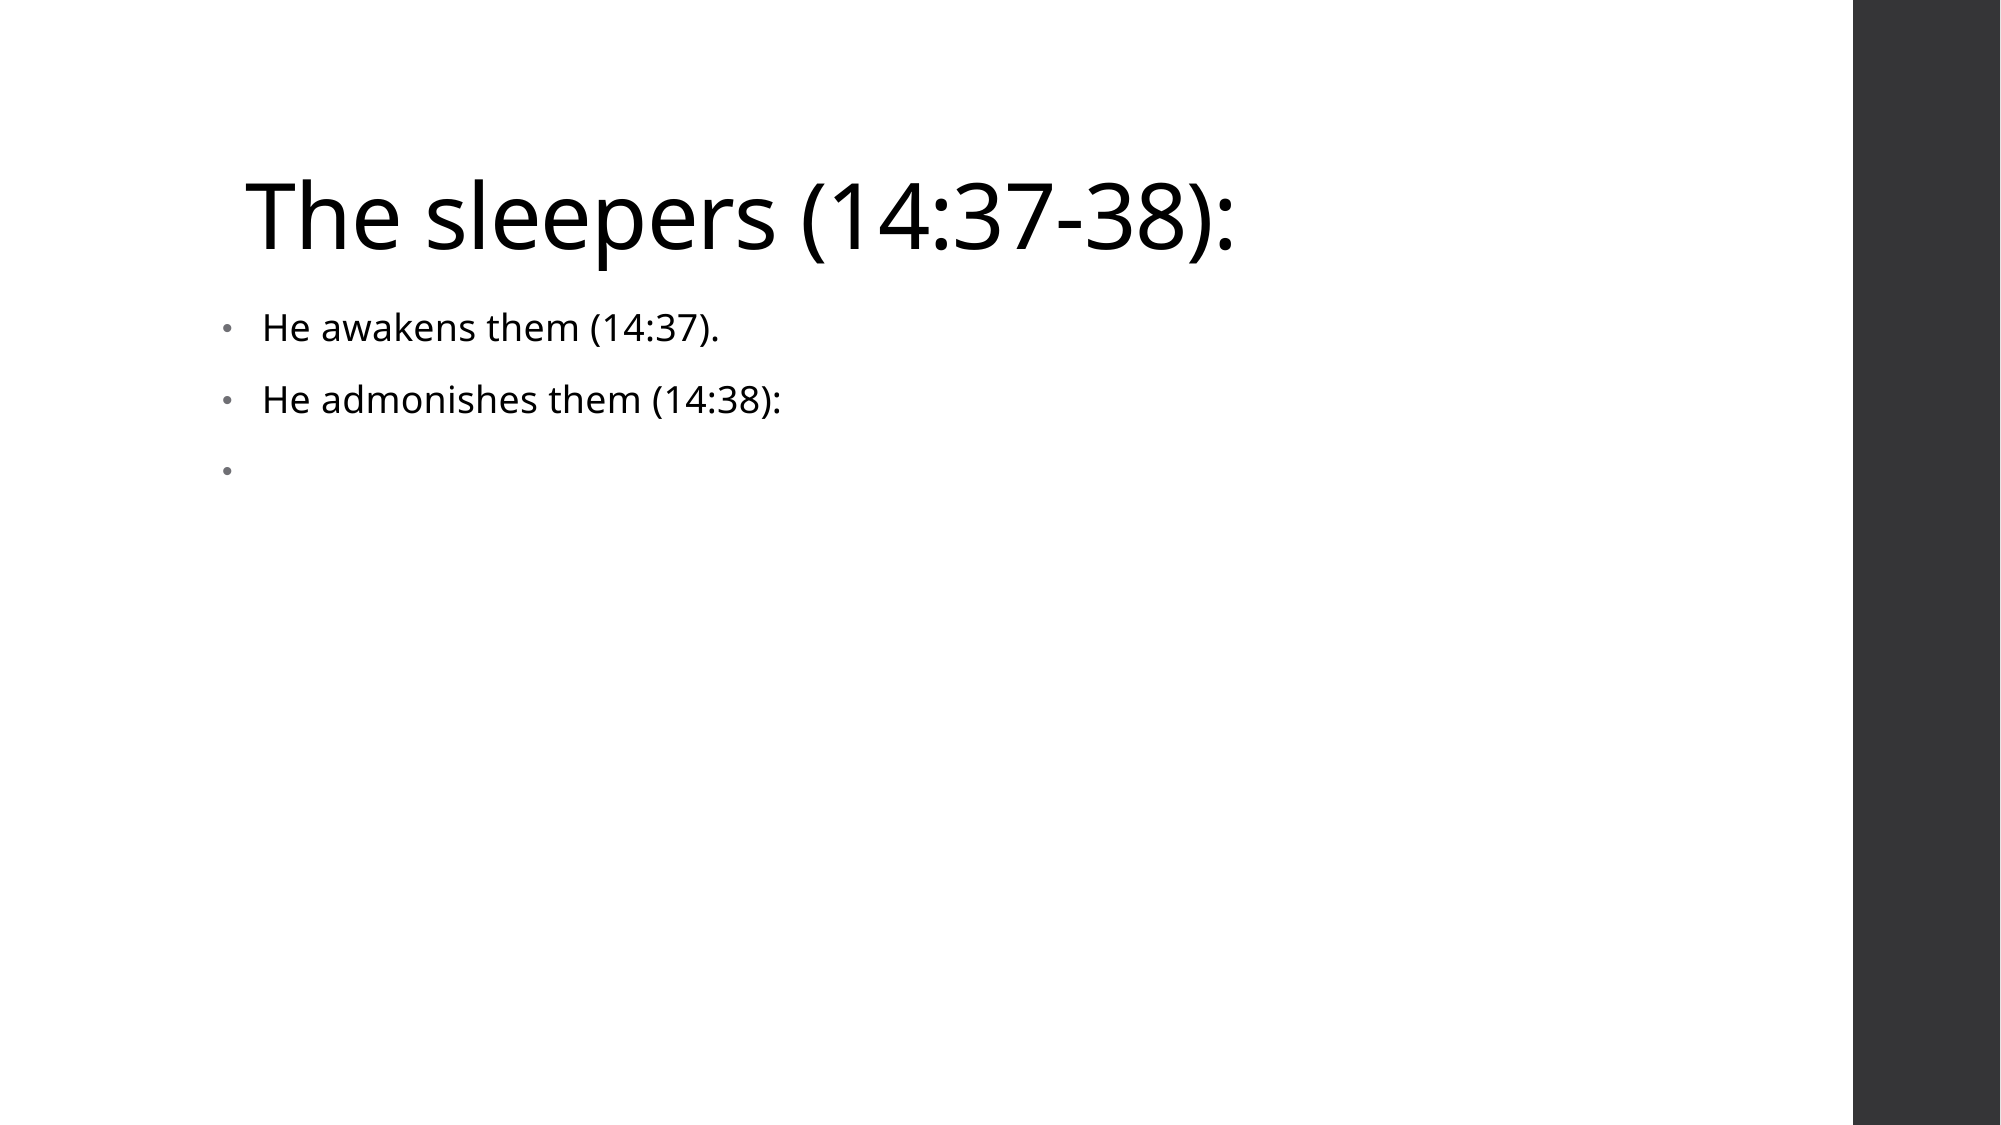

# The sleepers (14:37-38):
 He awakens them (14:37).
 He admonishes them (14:38):